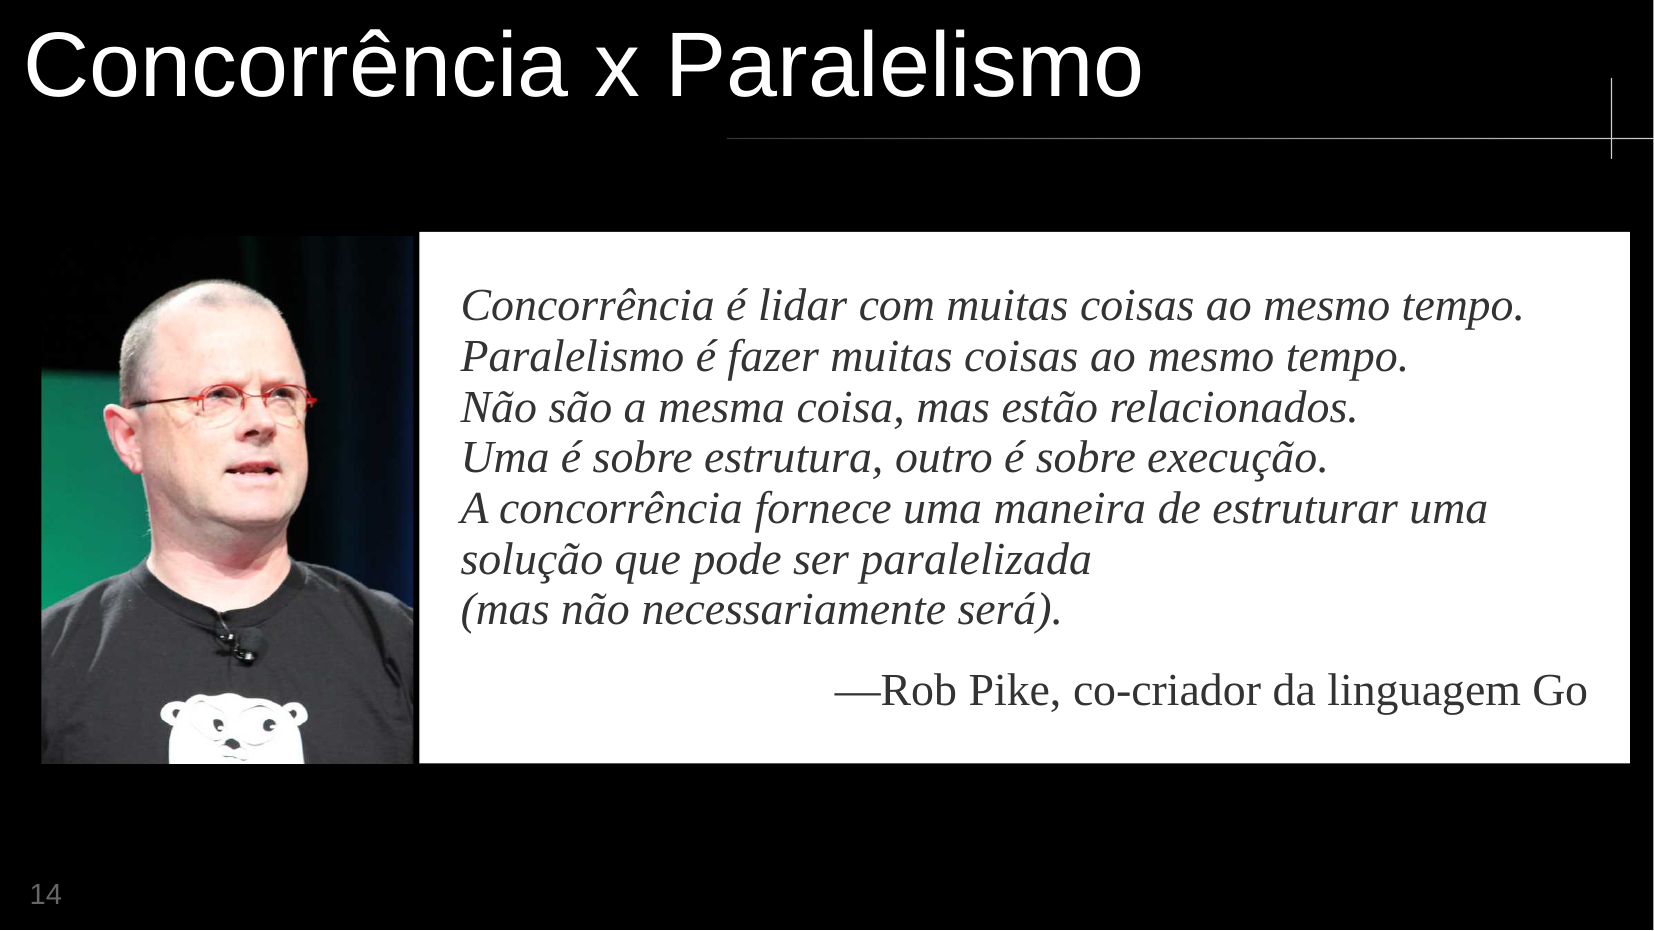

# Concorrência x Paralelismo
Concorrência é lidar com muitas coisas ao mesmo tempo.
Paralelismo é fazer muitas coisas ao mesmo tempo.
Não são a mesma coisa, mas estão relacionados.
Uma é sobre estrutura, outro é sobre execução.
A concorrência fornece uma maneira de estruturar uma solução que pode ser paralelizada
(mas não necessariamente será).
—Rob Pike, co-criador da linguagem Go
14